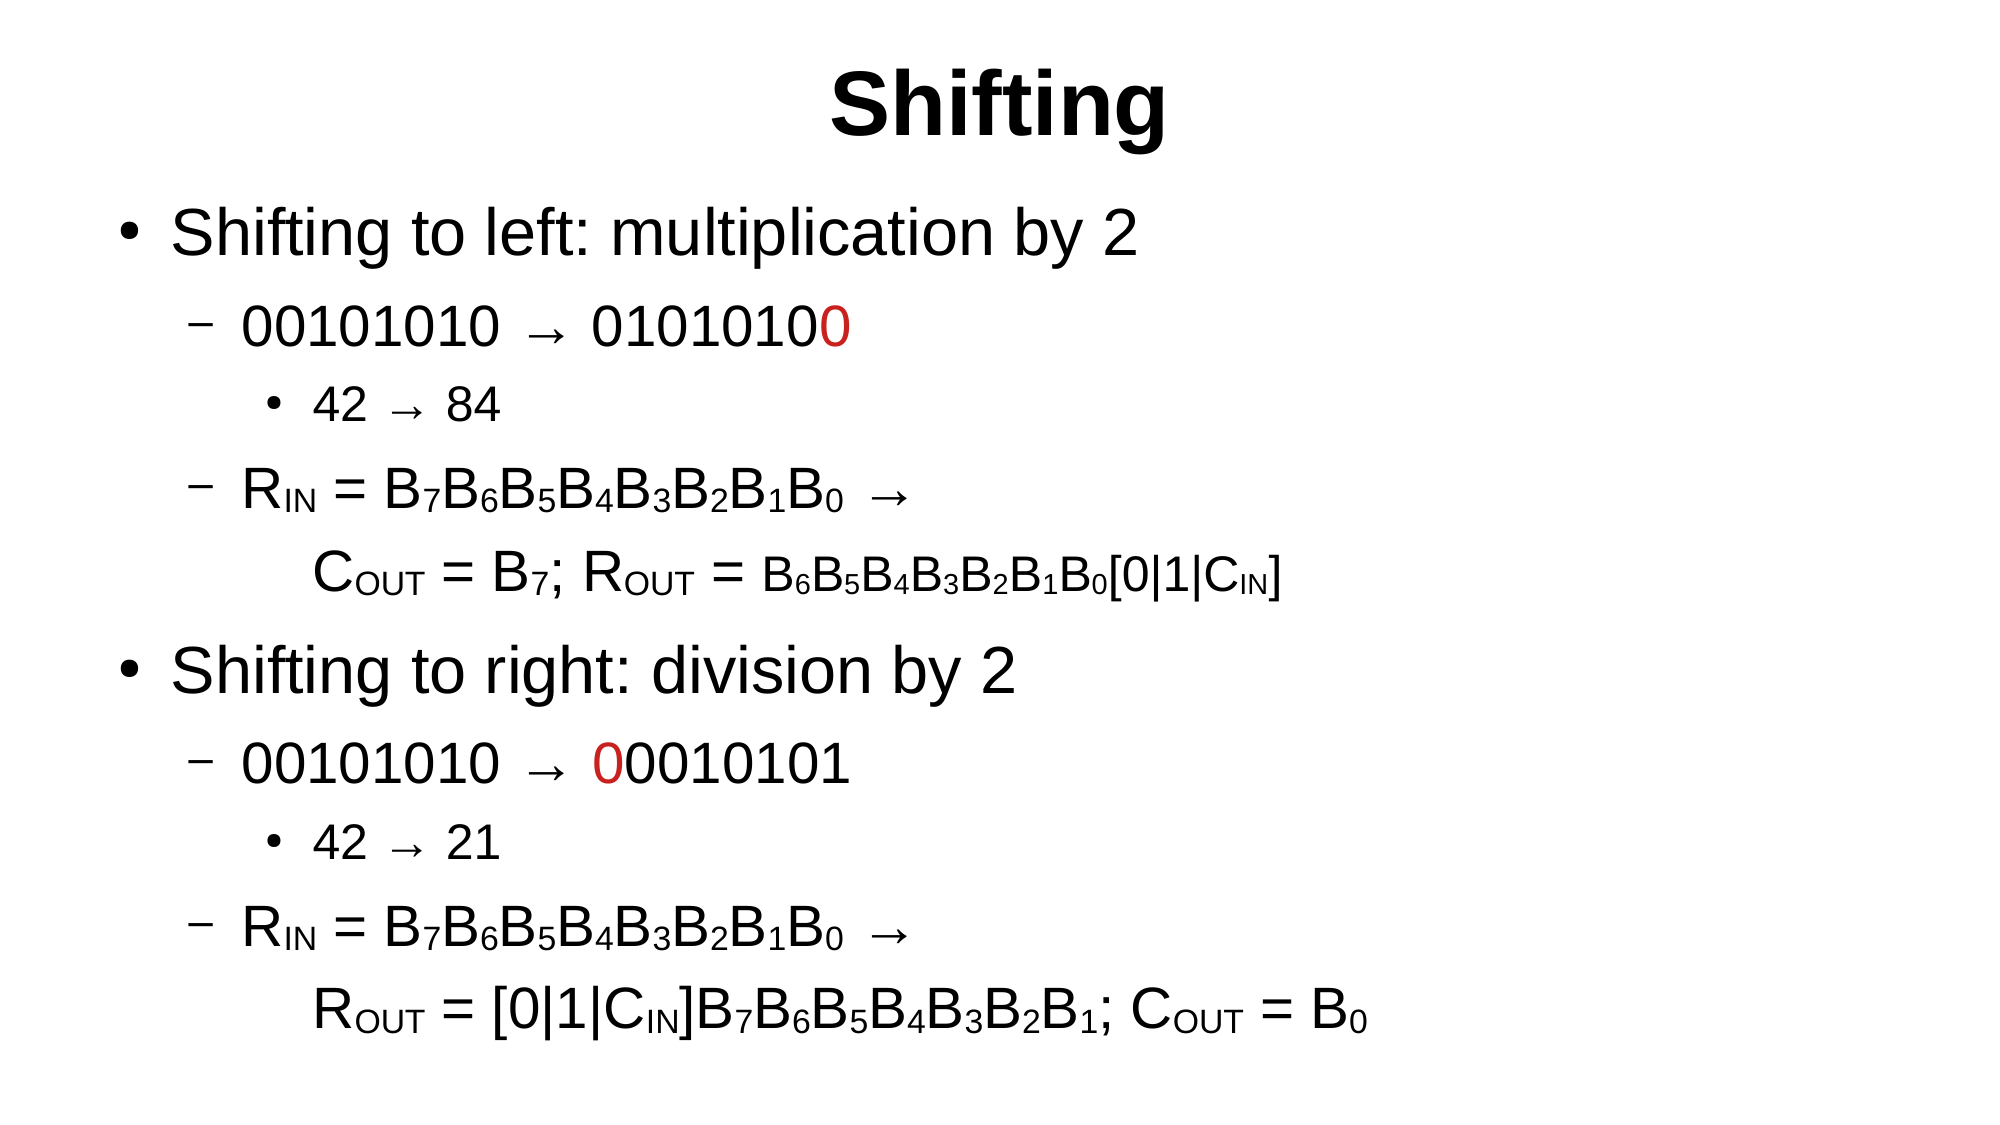

# Shifting
Shifting to left: multiplication by 2
00101010 → 01010100
42 → 84
RIN = B7B6B5B4B3B2B1B0 →
COUT = B7; ROUT = B6B5B4B3B2B1B0[0|1|CIN]
Shifting to right: division by 2
00101010 → 00010101
42 → 21
RIN = B7B6B5B4B3B2B1B0 →
ROUT = [0|1|CIN]B7B6B5B4B3B2B1; COUT = B0